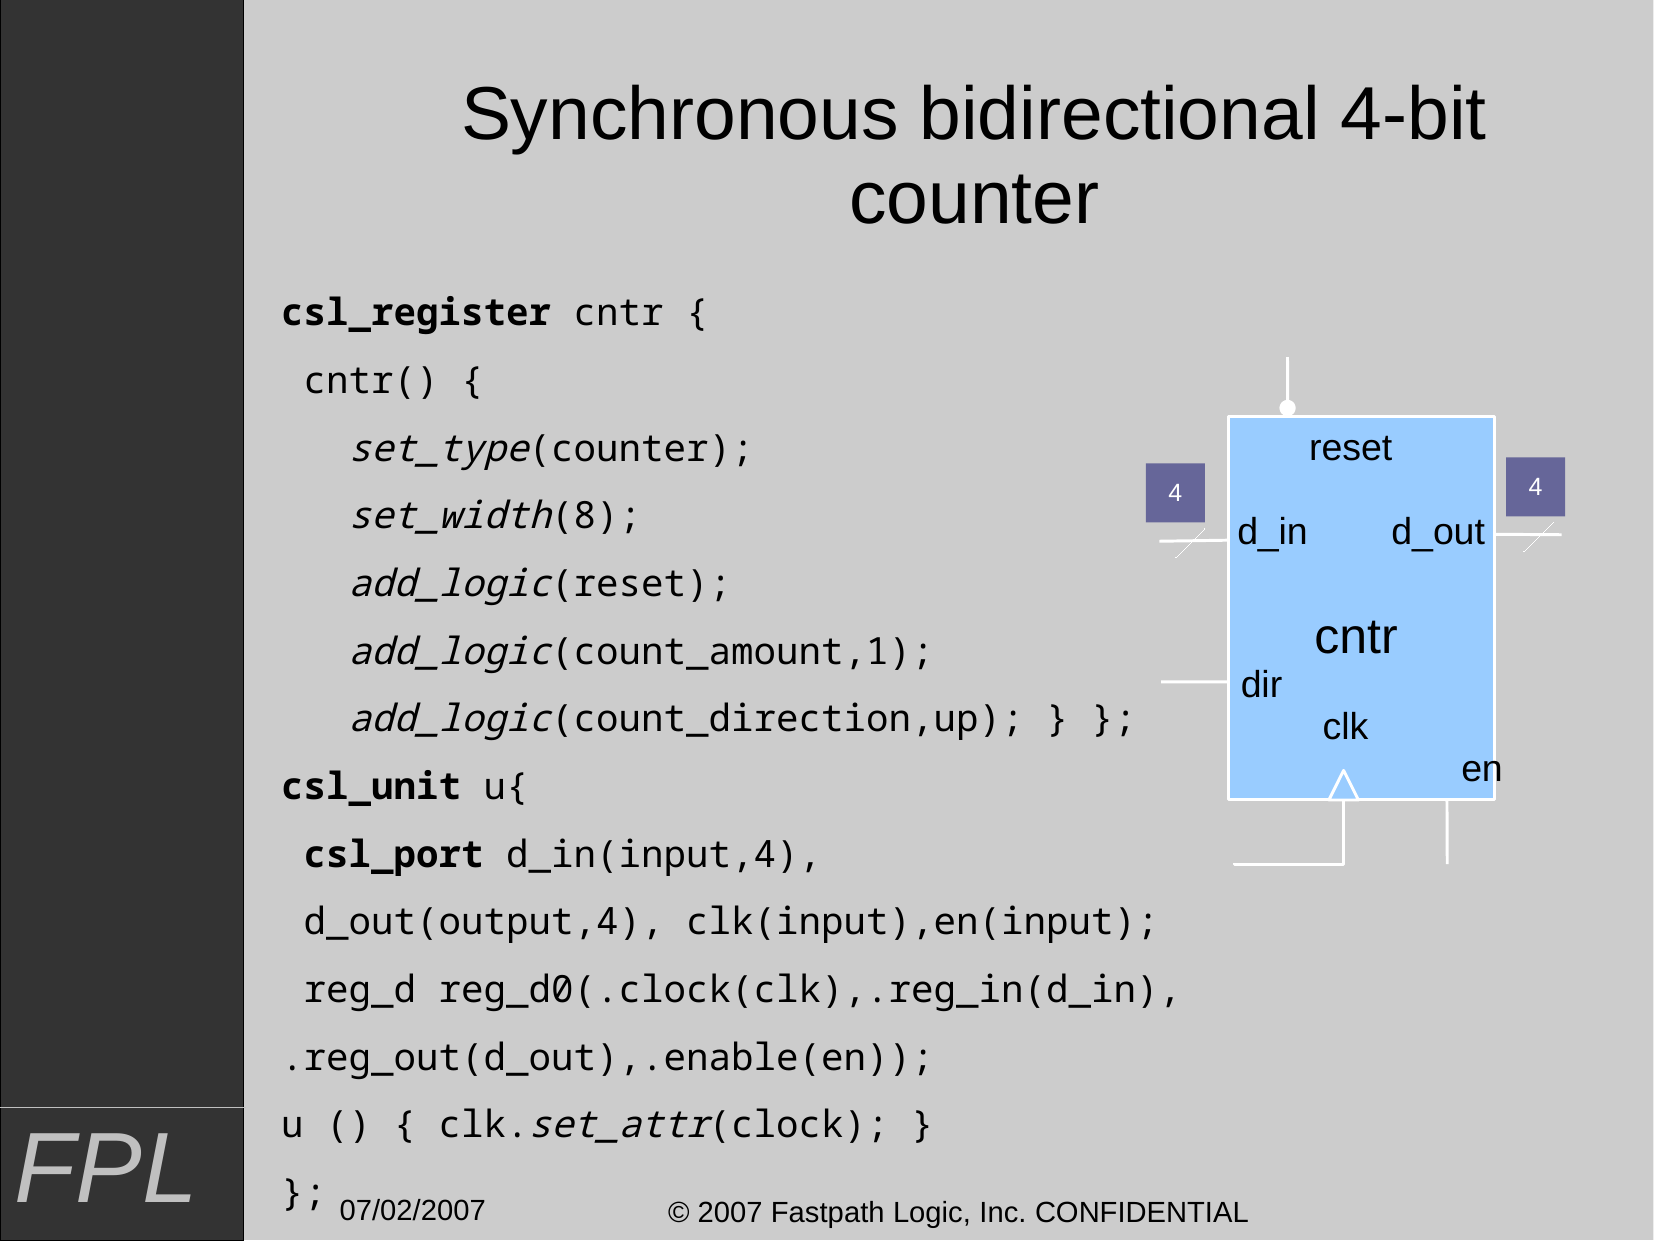

# Synchronous bidirectional 4-bit counter
csl_register cntr {
 cntr() {
 set_type(counter);
 set_width(8);
 add_logic(reset);
 add_logic(count_amount,1);
 add_logic(count_direction,up); } };
csl_unit u{
 csl_port d_in(input,4),
 d_out(output,4), clk(input),en(input);
 reg_d reg_d0(.clock(clk),.reg_in(d_in),
.reg_out(d_out),.enable(en));
u () { clk.set_attr(clock); }
};
 reset
d_in d_out
 cntr
dir
clk
 en
4
4
07/02/2007
© 2007 FASTPATH LOGIC INC.